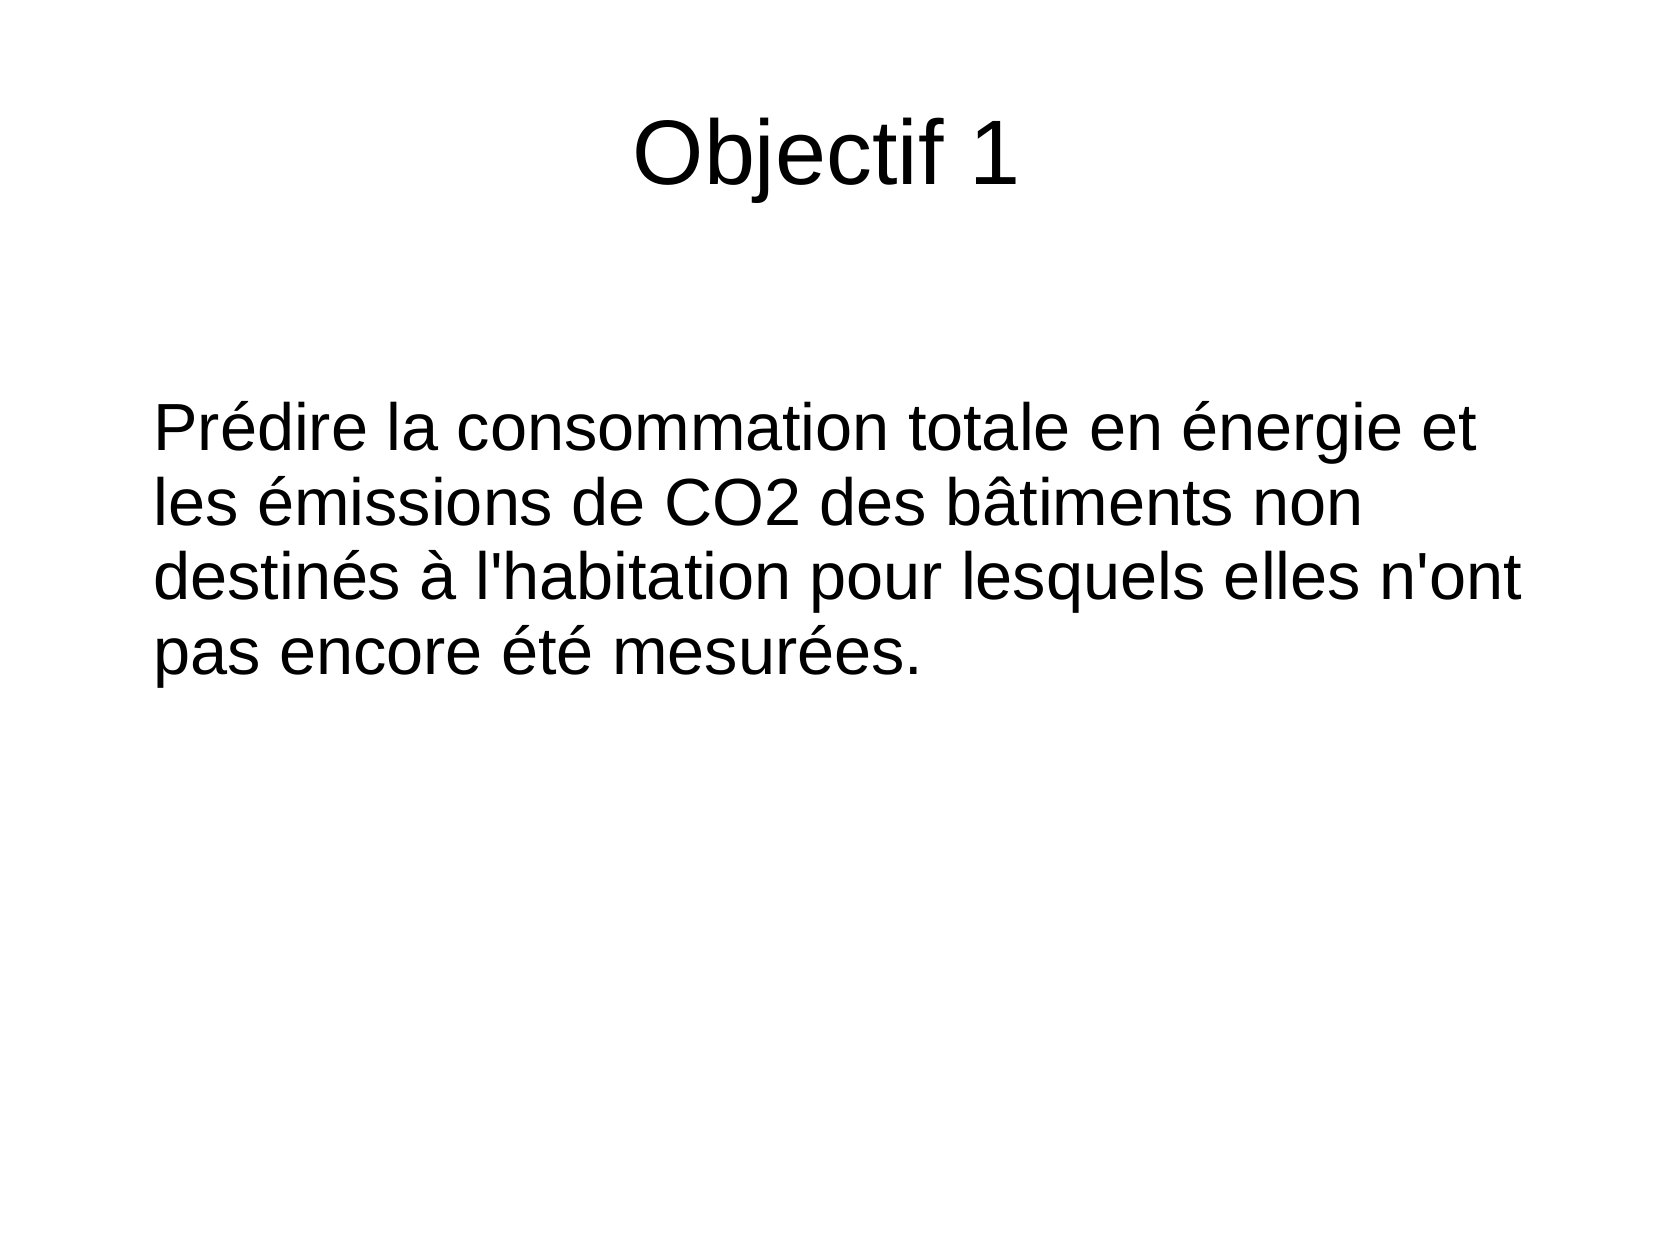

# Objectif 1
Prédire la consommation totale en énergie et les émissions de CO2 des bâtiments non destinés à l'habitation pour lesquels elles n'ont pas encore été mesurées.